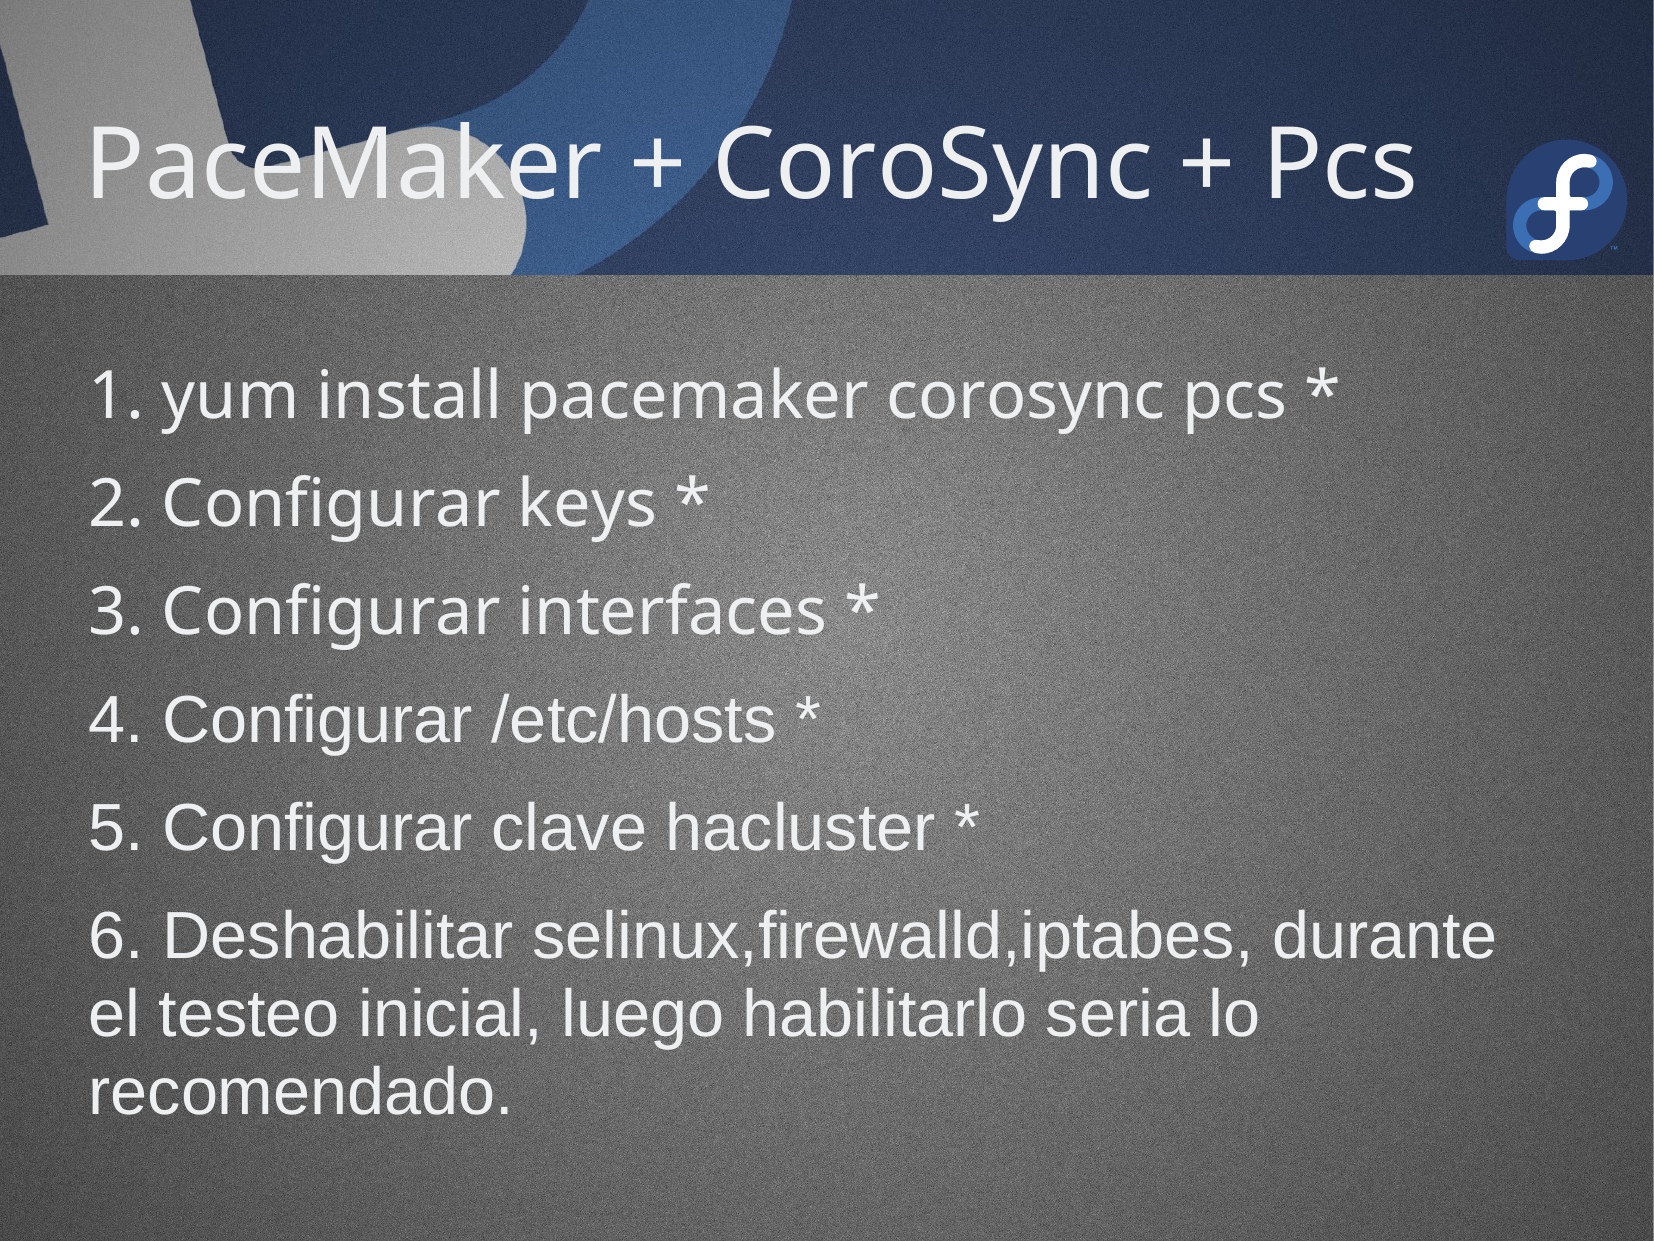

PaceMaker + CoroSync + Pcs
1. yum install pacemaker corosync pcs *
2. Configurar keys *
3. Configurar interfaces *
4. Configurar /etc/hosts *
5. Configurar clave hacluster *
6. Deshabilitar selinux,firewalld,iptabes, durante el testeo inicial, luego habilitarlo seria lo recomendado.